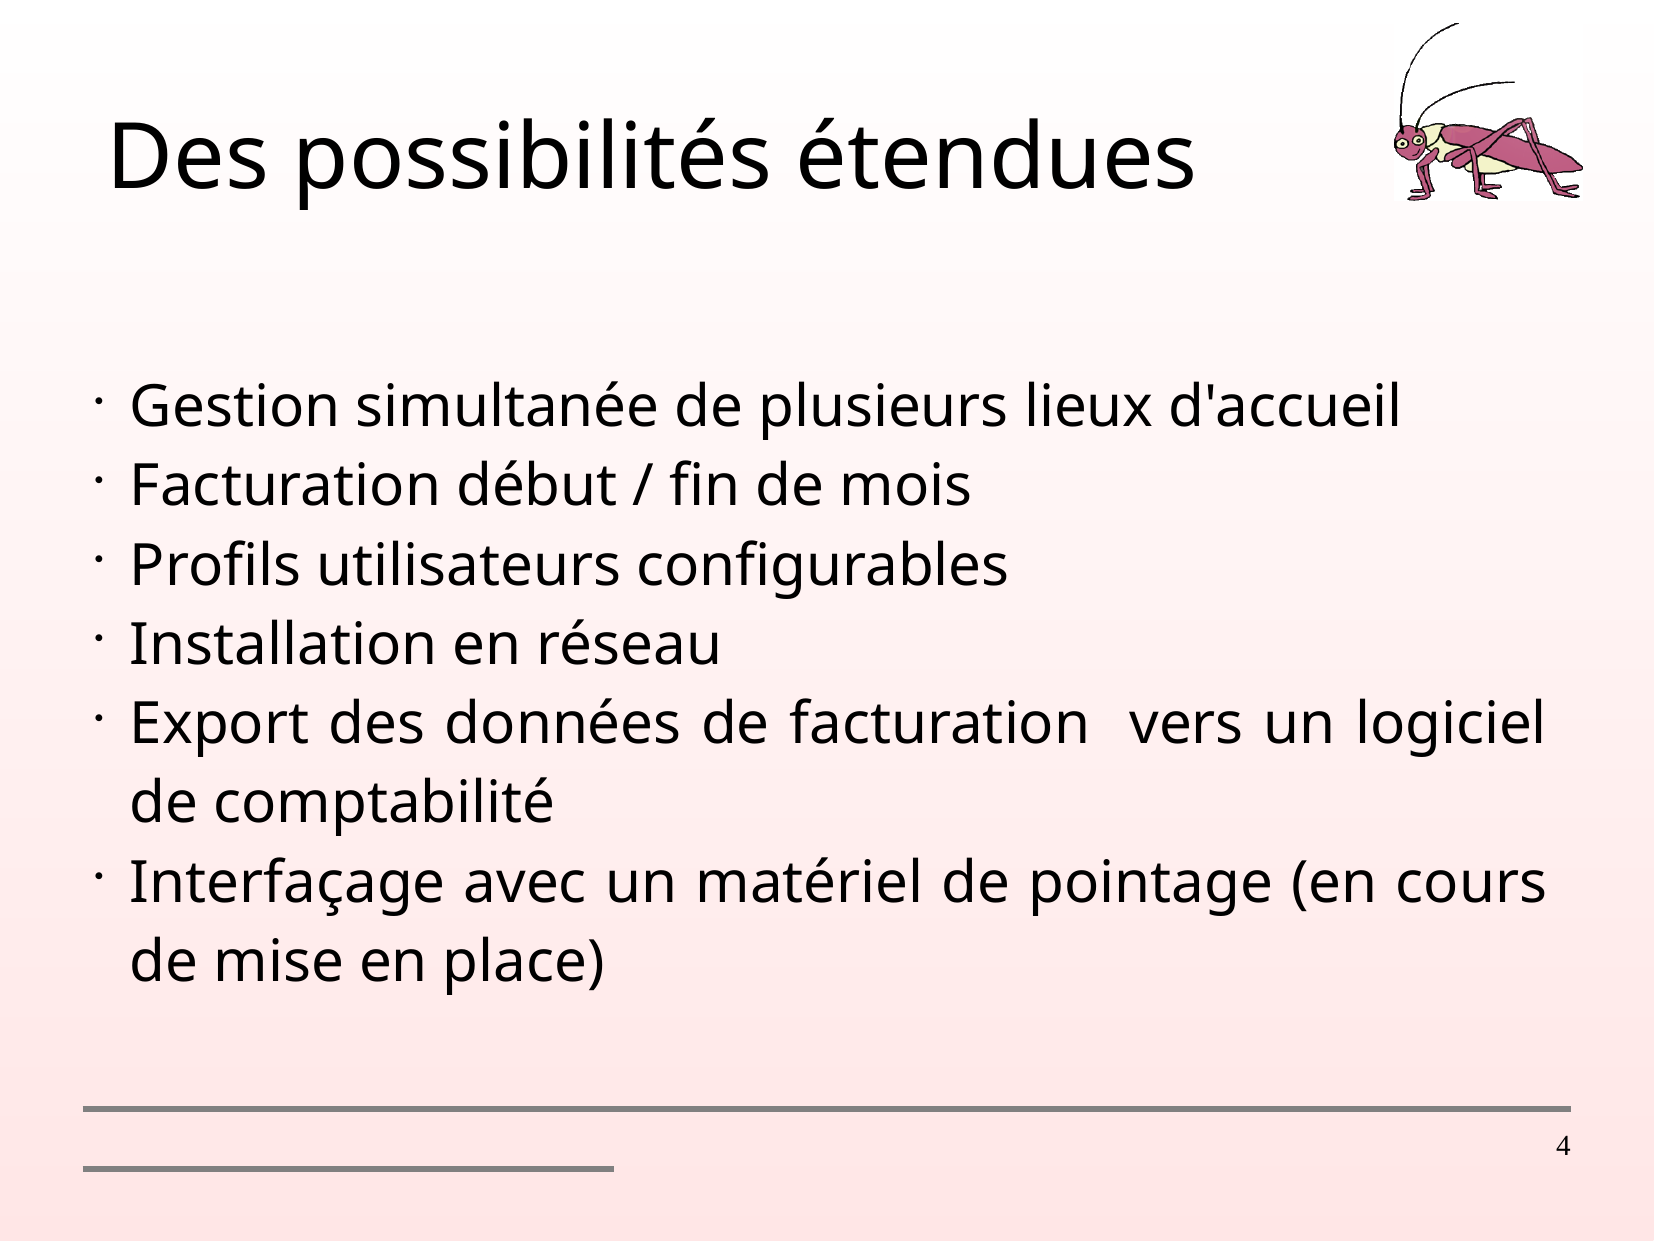

# Des possibilités étendues
Gestion simultanée de plusieurs lieux d'accueil
Facturation début / fin de mois
Profils utilisateurs configurables
Installation en réseau
Export des données de facturation vers un logiciel de comptabilité
Interfaçage avec un matériel de pointage (en cours de mise en place)
4